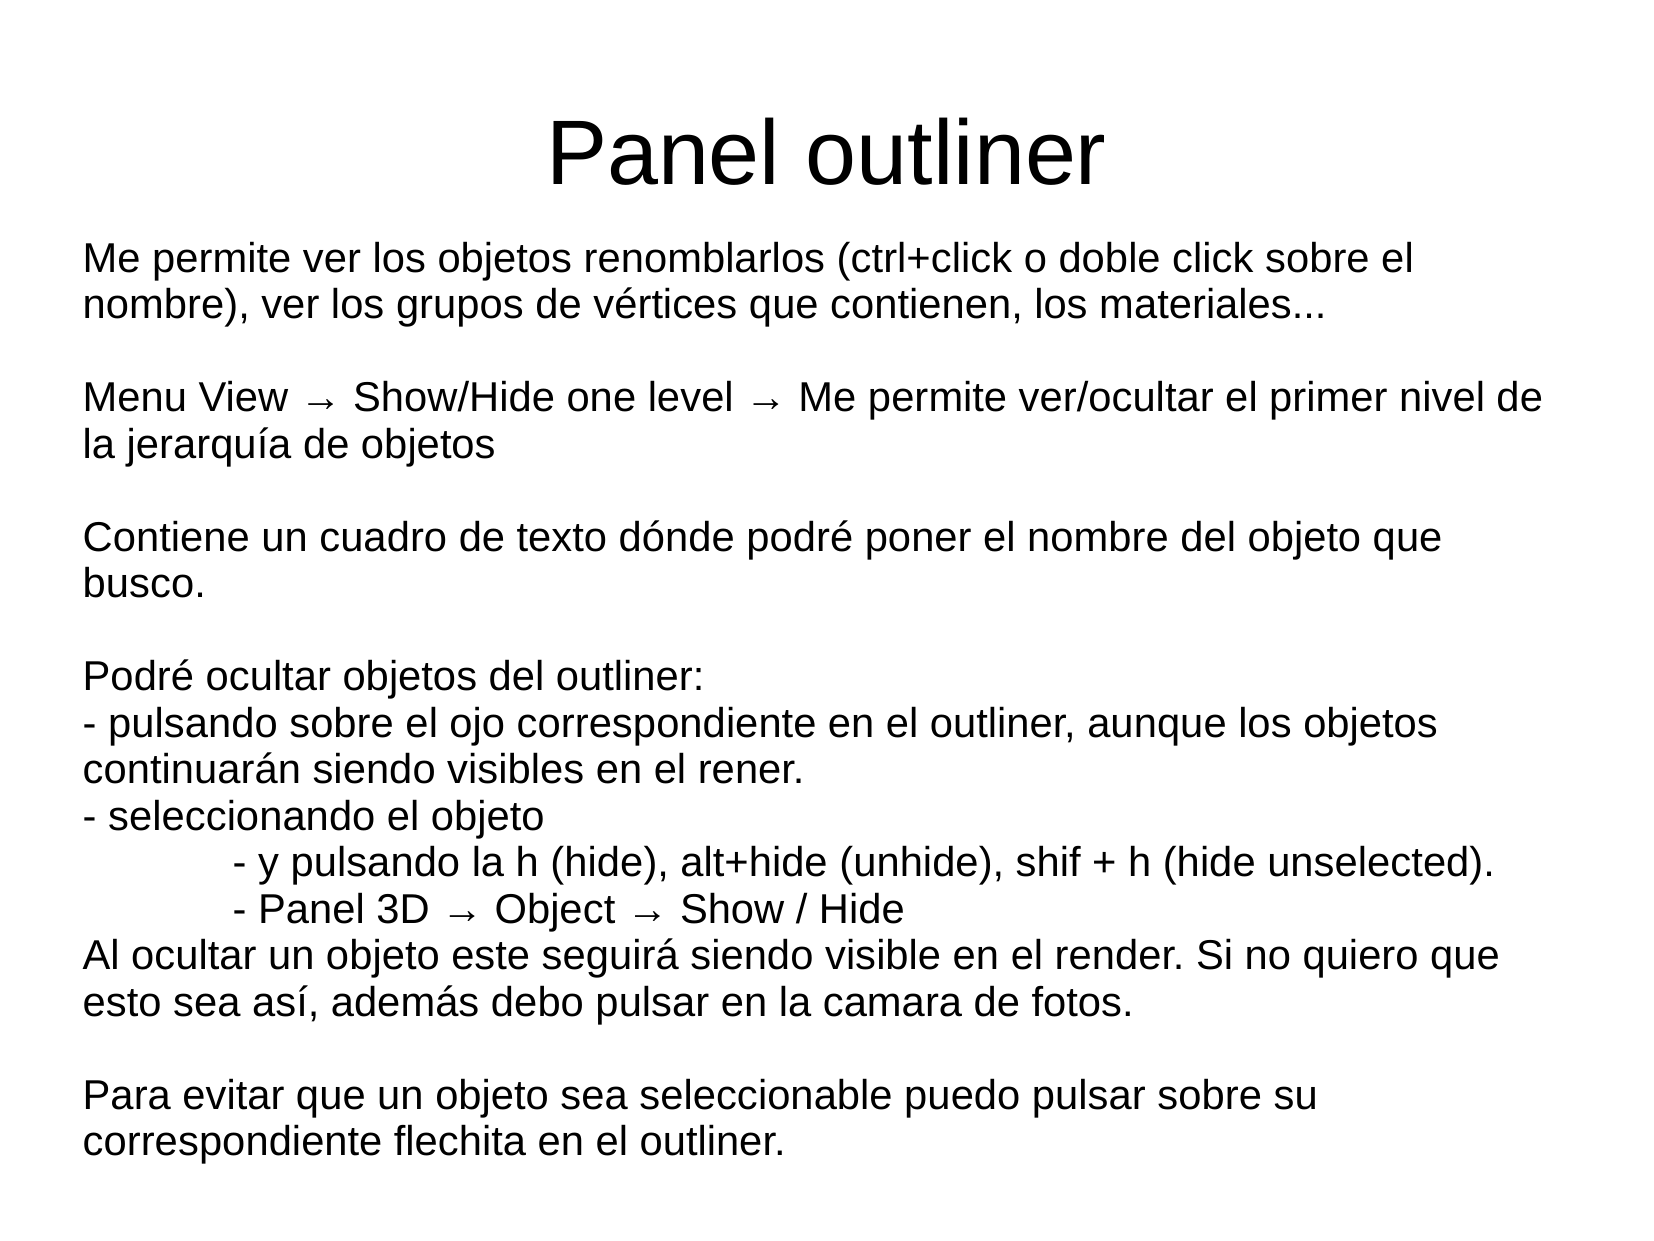

Panel outliner
# Me permite ver los objetos renomblarlos (ctrl+click o doble click sobre el nombre), ver los grupos de vértices que contienen, los materiales...
Menu View → Show/Hide one level → Me permite ver/ocultar el primer nivel de la jerarquía de objetos
Contiene un cuadro de texto dónde podré poner el nombre del objeto que busco.
Podré ocultar objetos del outliner:
- pulsando sobre el ojo correspondiente en el outliner, aunque los objetos continuarán siendo visibles en el rener.
- seleccionando el objeto
		- y pulsando la h (hide), alt+hide (unhide), shif + h (hide unselected).
		- Panel 3D → Object → Show / Hide
Al ocultar un objeto este seguirá siendo visible en el render. Si no quiero que esto sea así, además debo pulsar en la camara de fotos.
Para evitar que un objeto sea seleccionable puedo pulsar sobre su correspondiente flechita en el outliner.